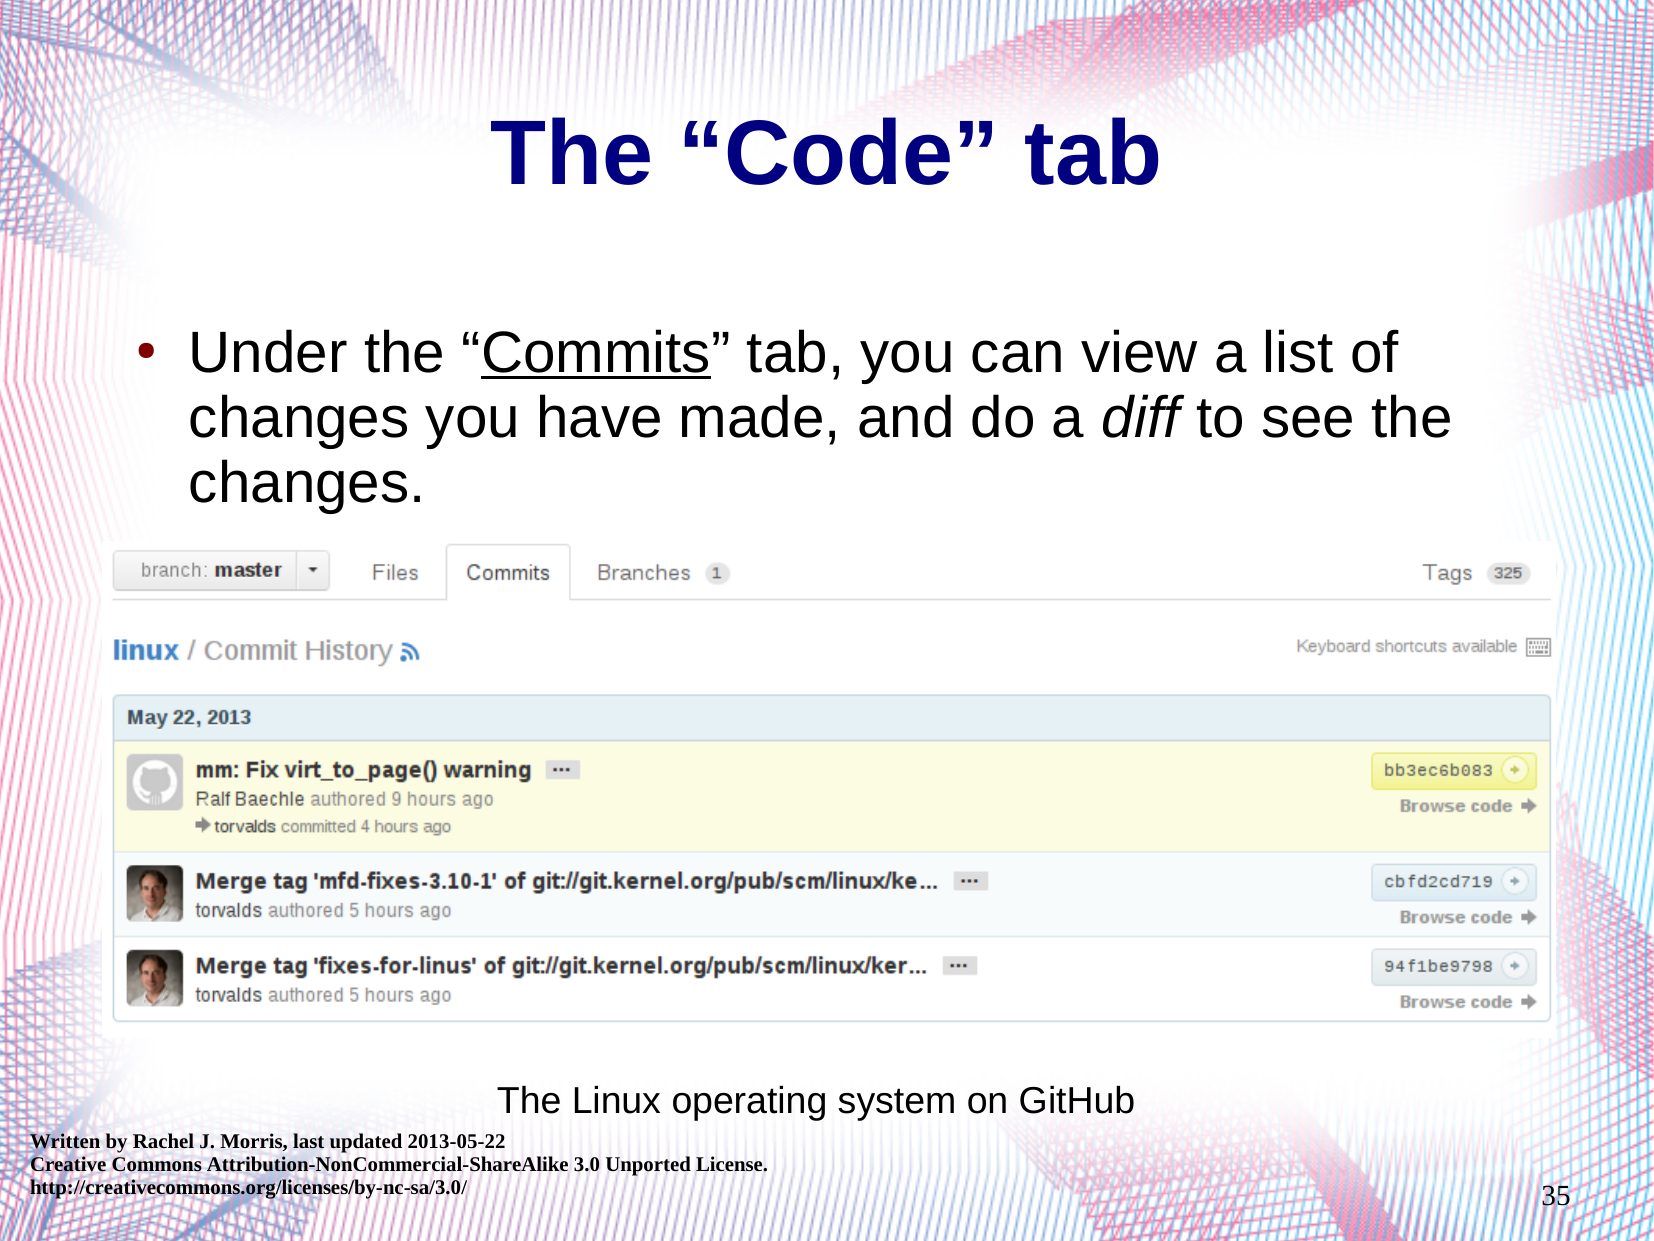

# The “Code” tab
Under the “Commits” tab, you can view a list of changes you have made, and do a diff to see the changes.
The Linux operating system on GitHub
35